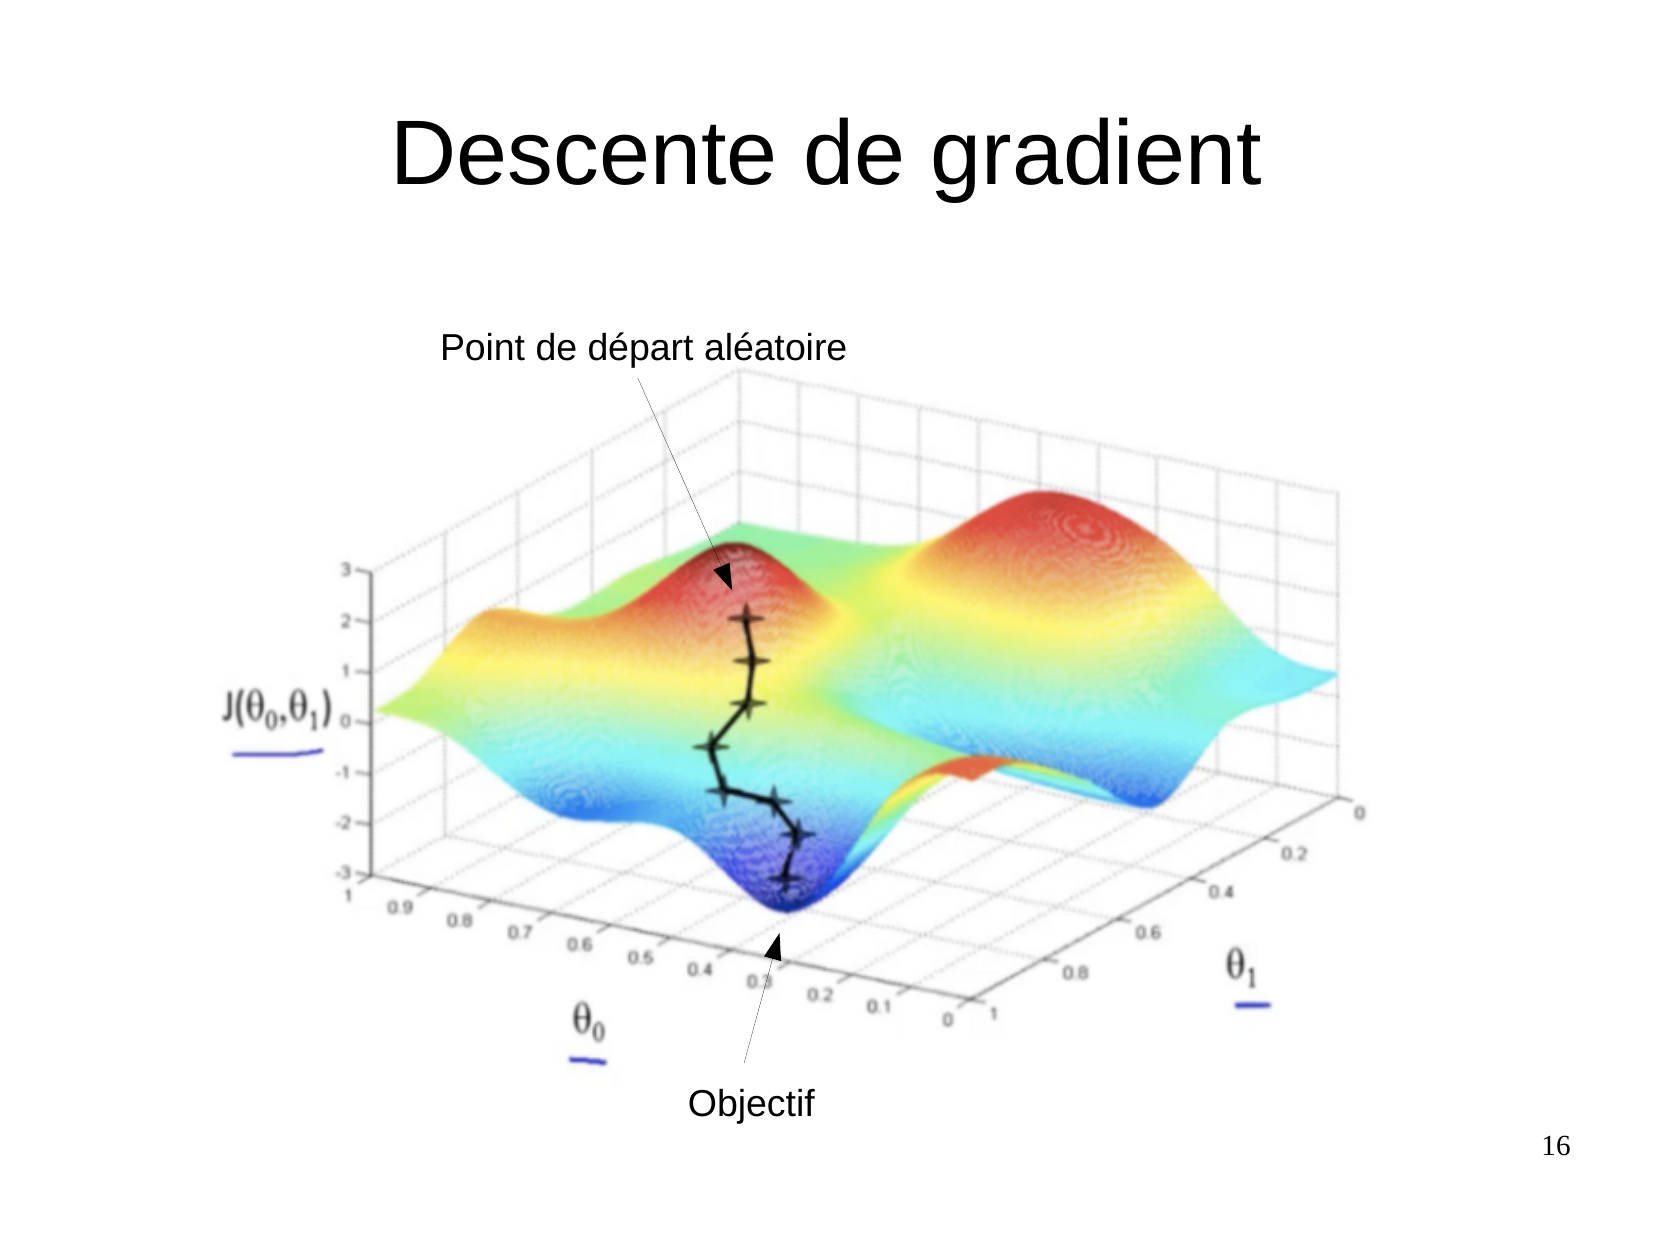

# Descente de gradient
Point de départ aléatoire
Objectif
16